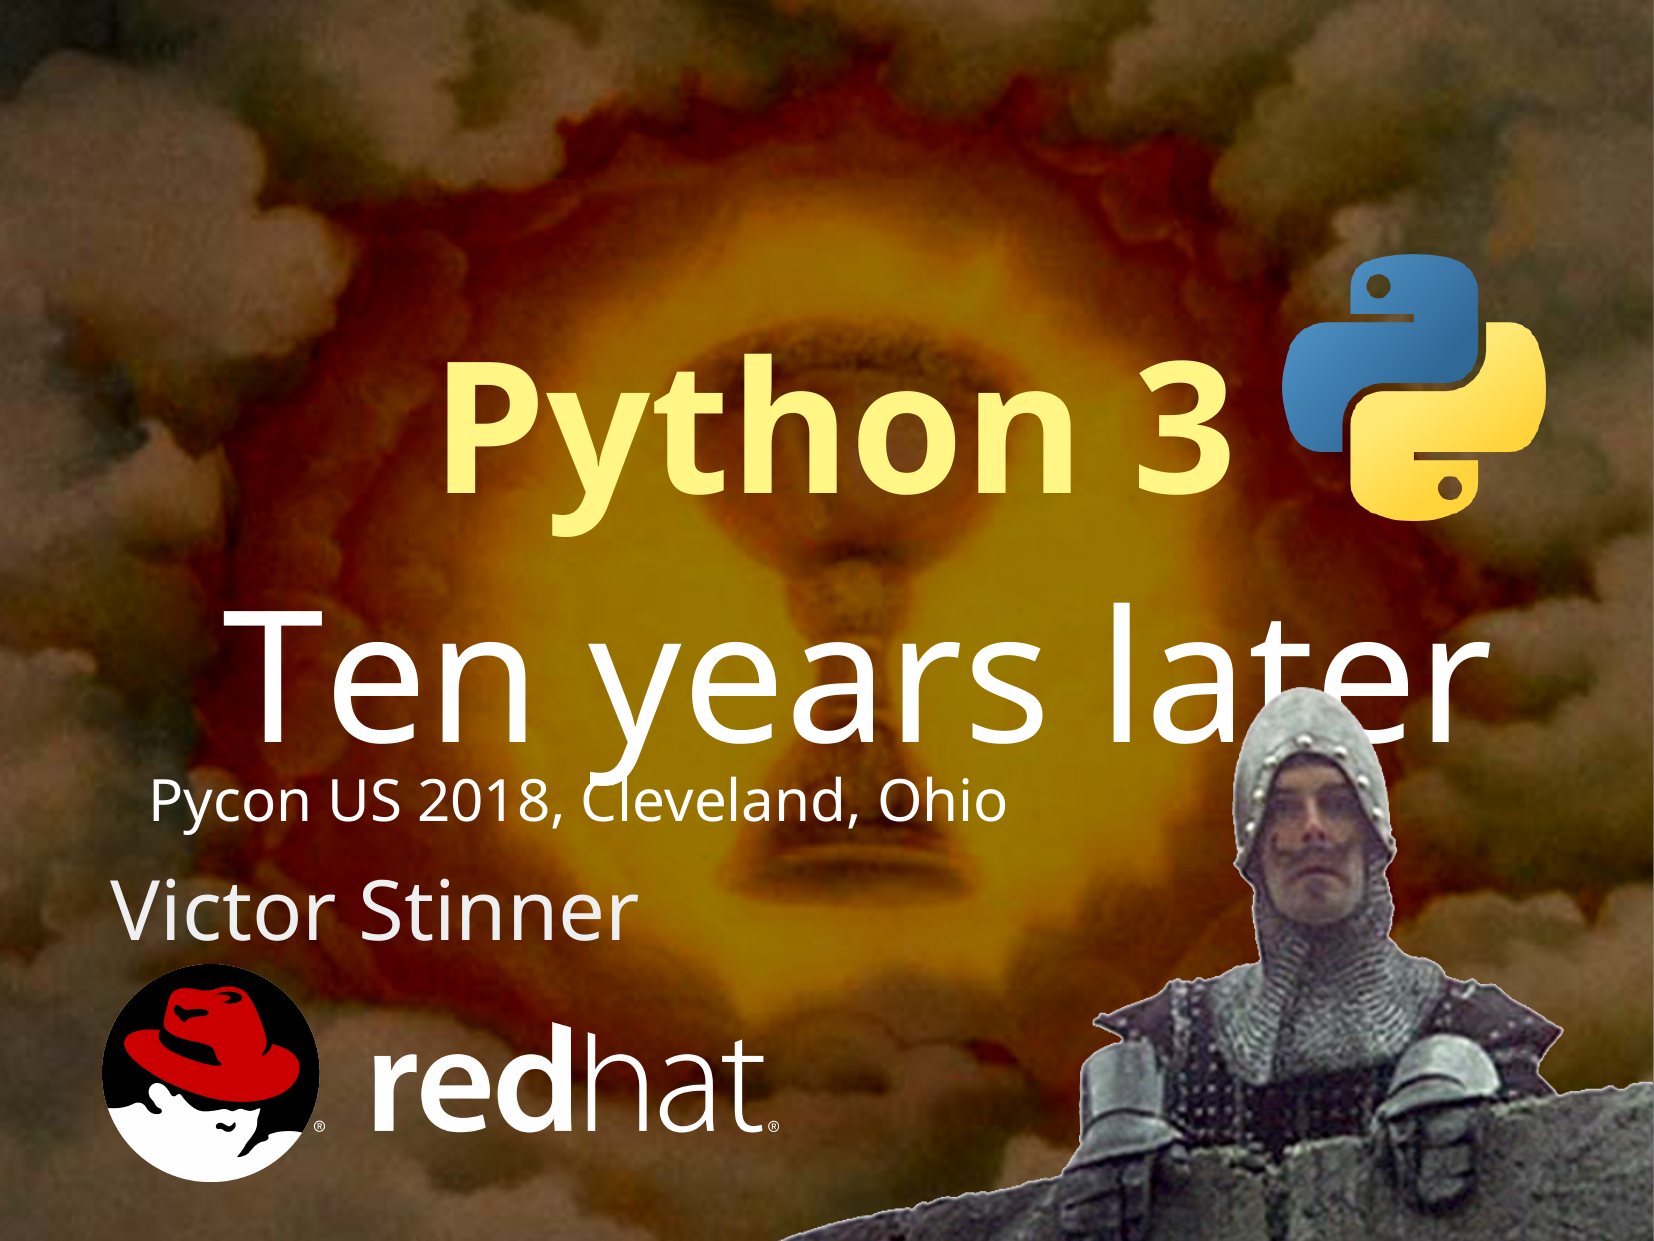

Python 3
Ten years later
# Pycon US 2018, Cleveland, Ohio
Victor Stinner
vstinner@redhat.com